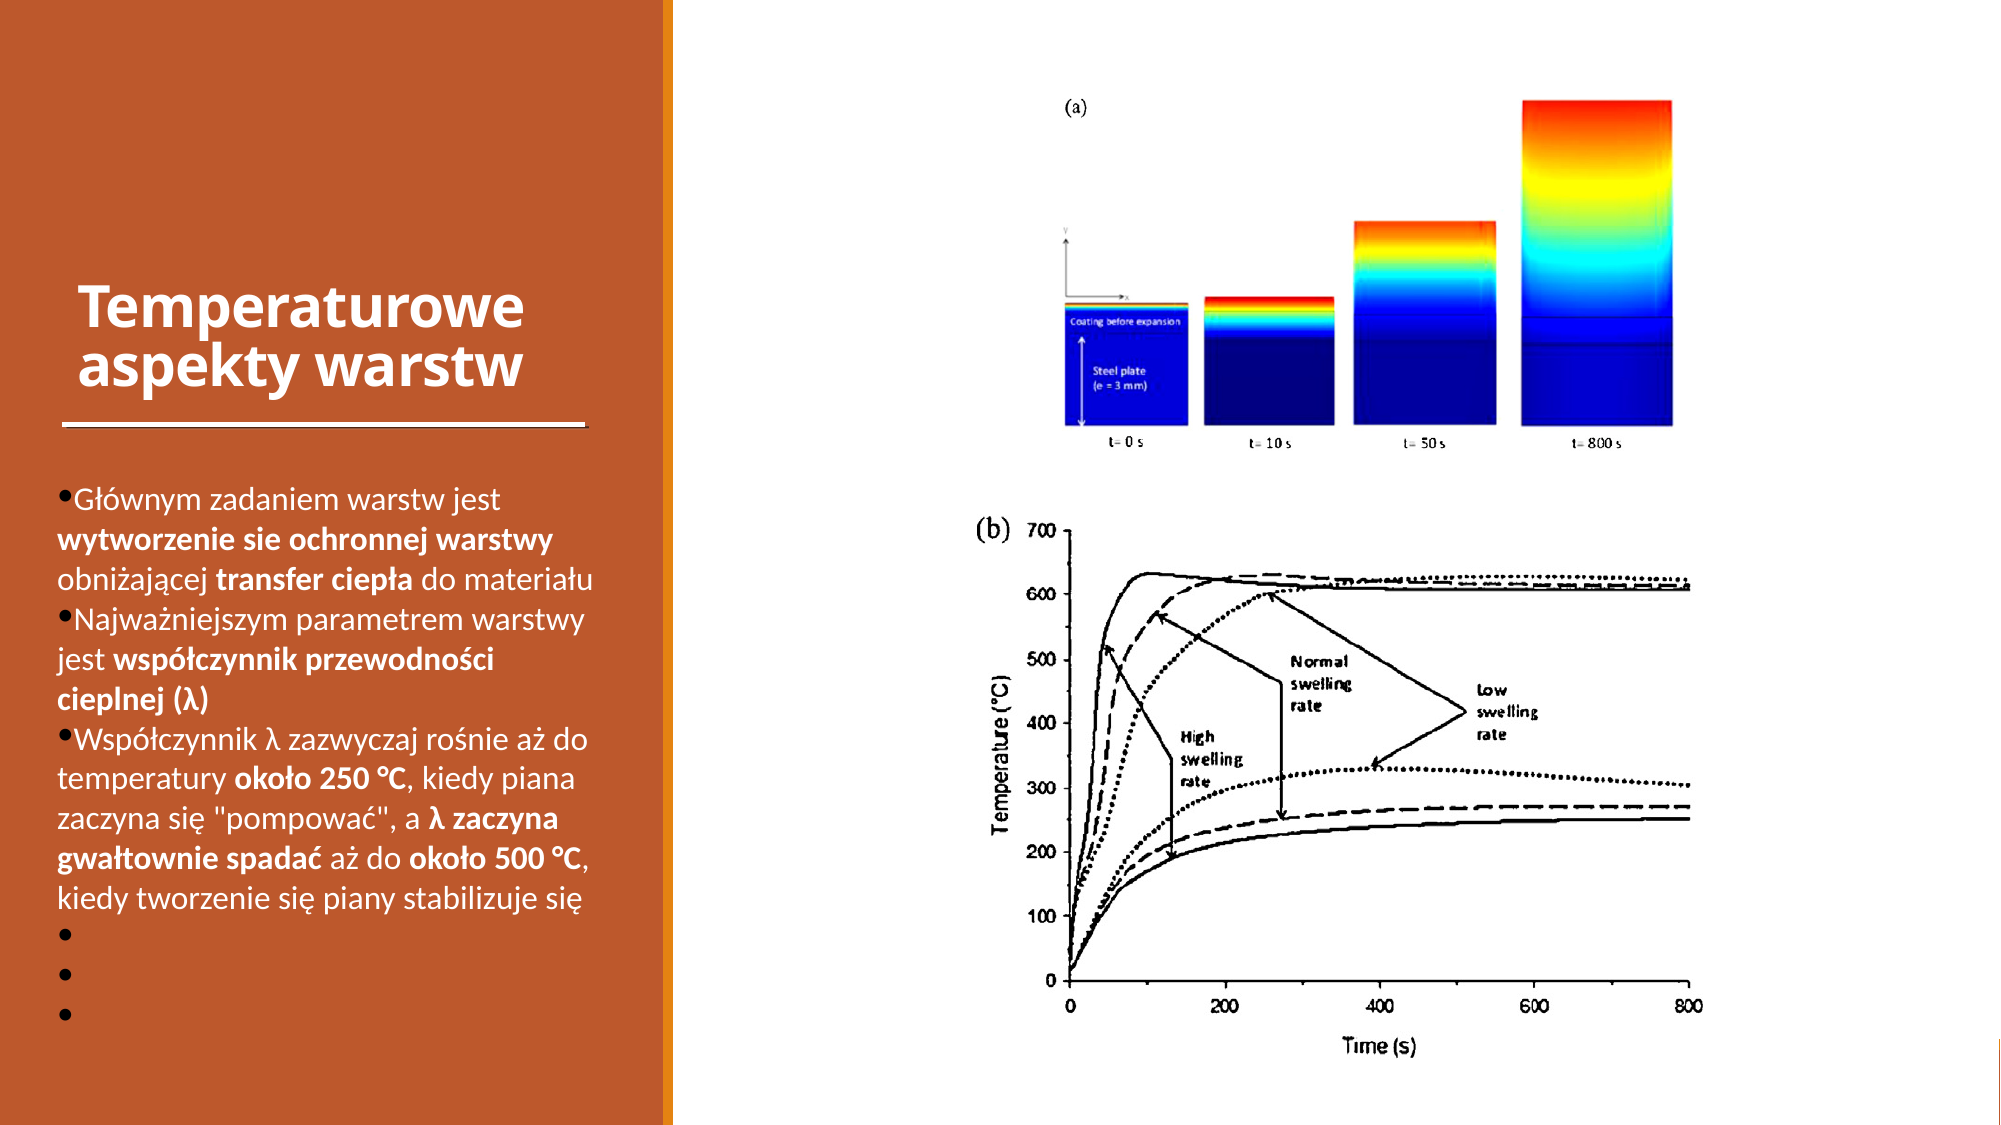

# Temperaturowe aspekty warstw
Głównym zadaniem warstw jest wytworzenie sie ochronnej warstwy obniżającej transfer ciepła do materiału
Najważniejszym parametrem warstwy jest współczynnik przewodności cieplnej (λ)
Współczynnik λ zazwyczaj rośnie aż do temperatury około 250 °C, kiedy piana zaczyna się "pompować", a λ zaczyna gwałtownie spadać aż do około 500 °C, kiedy tworzenie się piany stabilizuje się